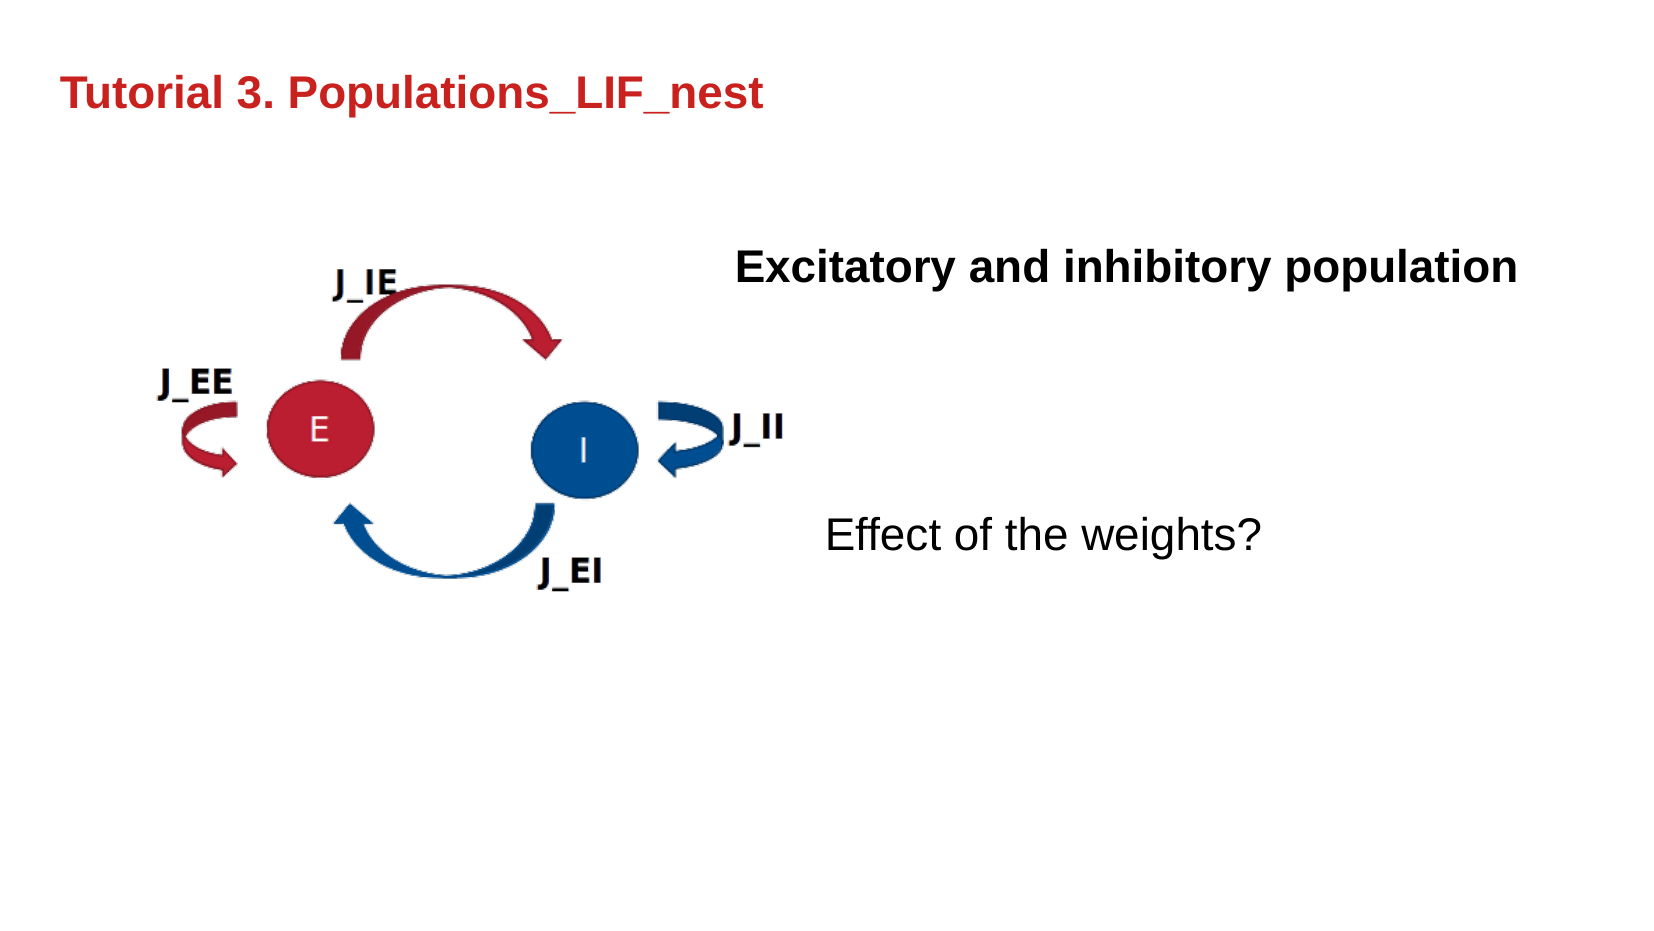

Tutorial 3. Populations_LIF_nest
Excitatory and inhibitory population
Effect of the weights?